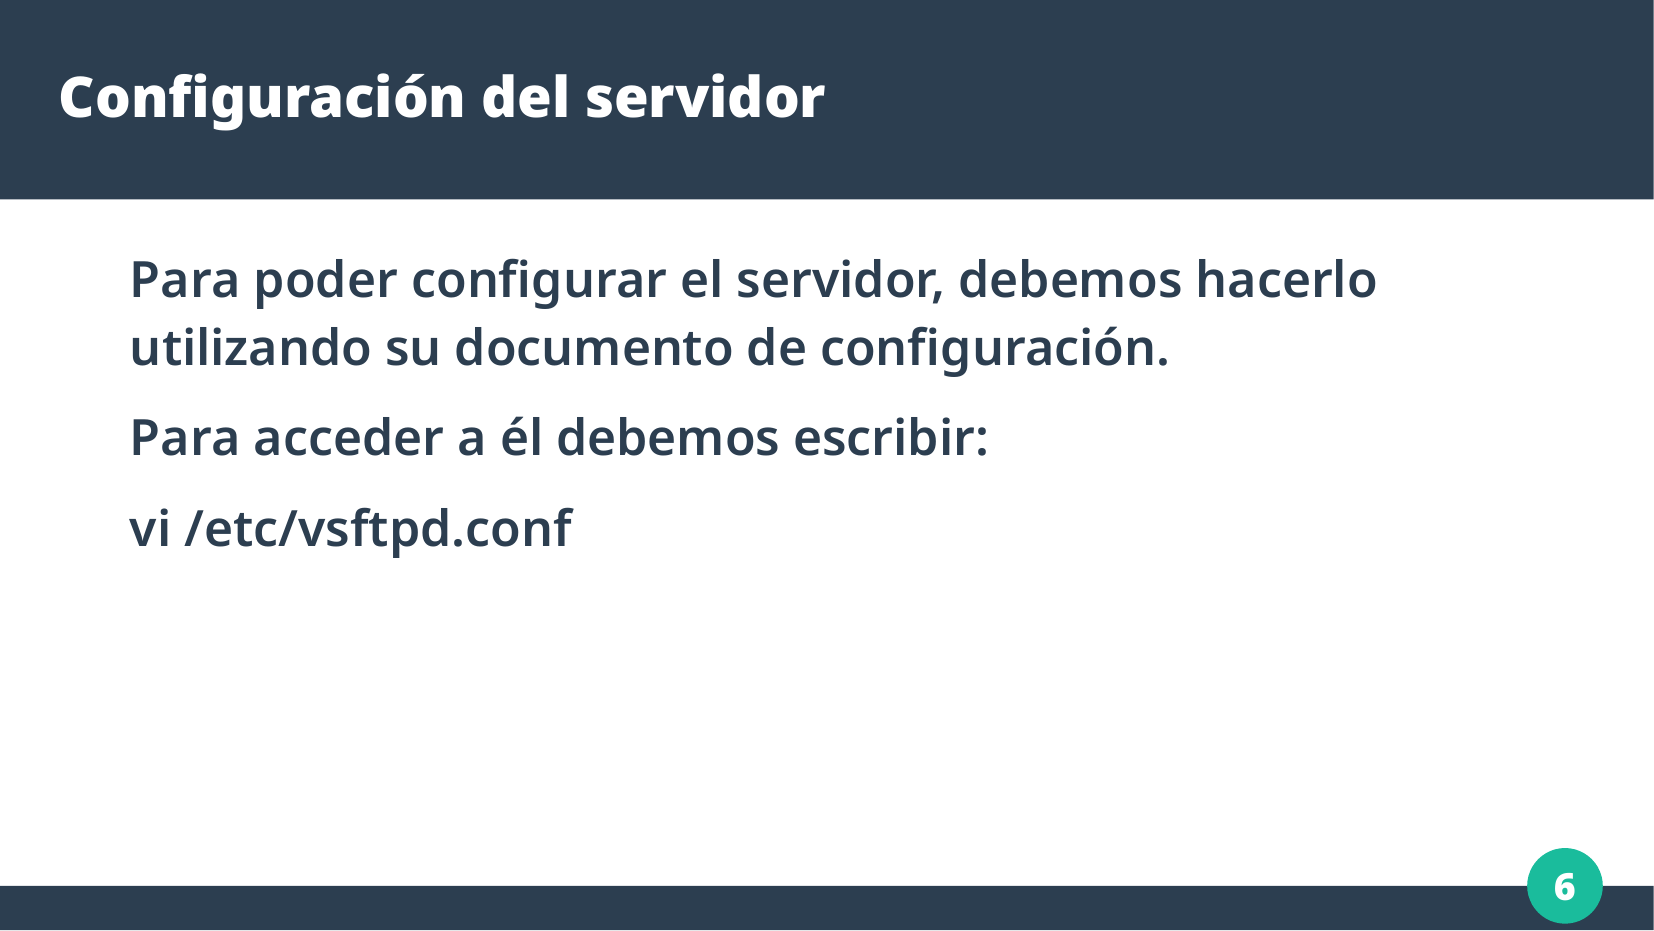

# Configuración del servidor
Para poder configurar el servidor, debemos hacerlo utilizando su documento de configuración.
Para acceder a él debemos escribir:
vi /etc/vsftpd.conf